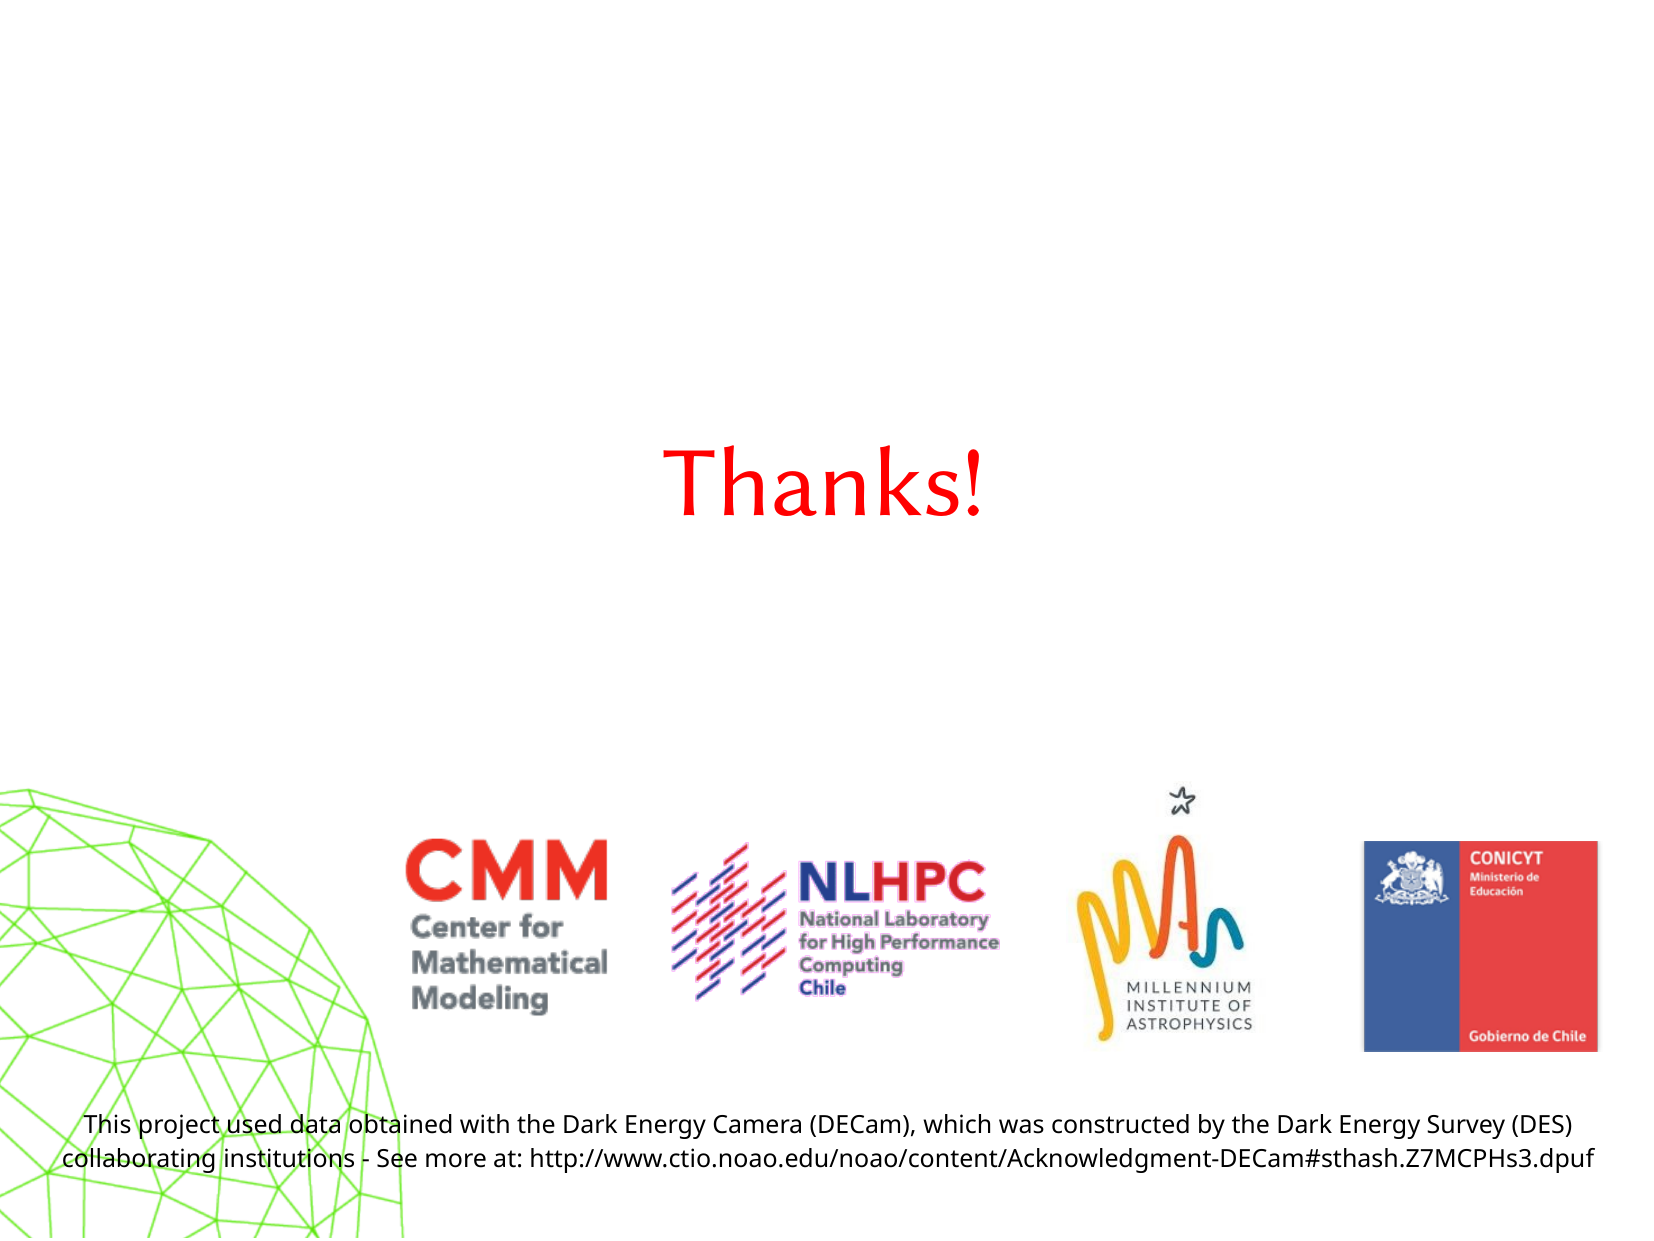

Thanks!
This project used data obtained with the Dark Energy Camera (DECam), which was constructed by the Dark Energy Survey (DES) collaborating institutions - See more at: http://www.ctio.noao.edu/noao/content/Acknowledgment-DECam#sthash.Z7MCPHs3.dpuf